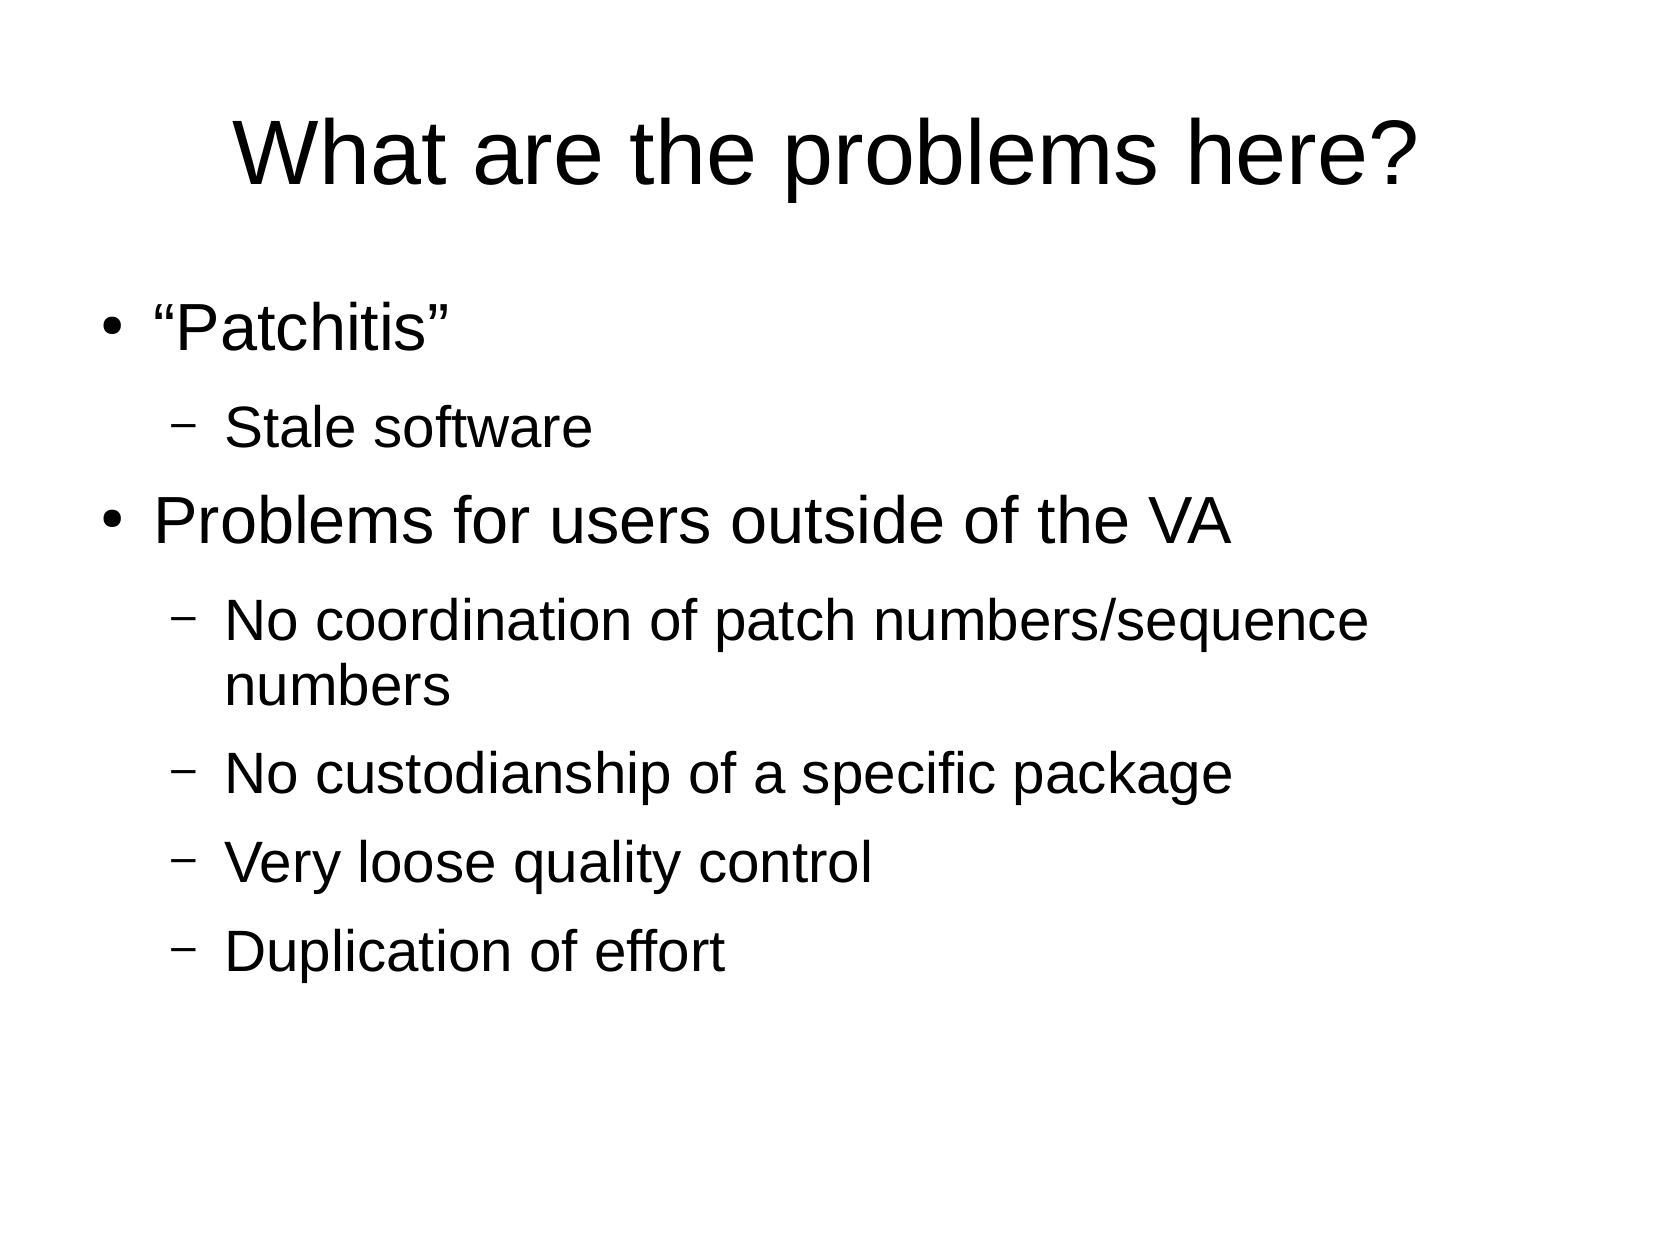

# What are the problems here?
“Patchitis”
Stale software
Problems for users outside of the VA
No coordination of patch numbers/sequence numbers
No custodianship of a specific package
Very loose quality control
Duplication of effort